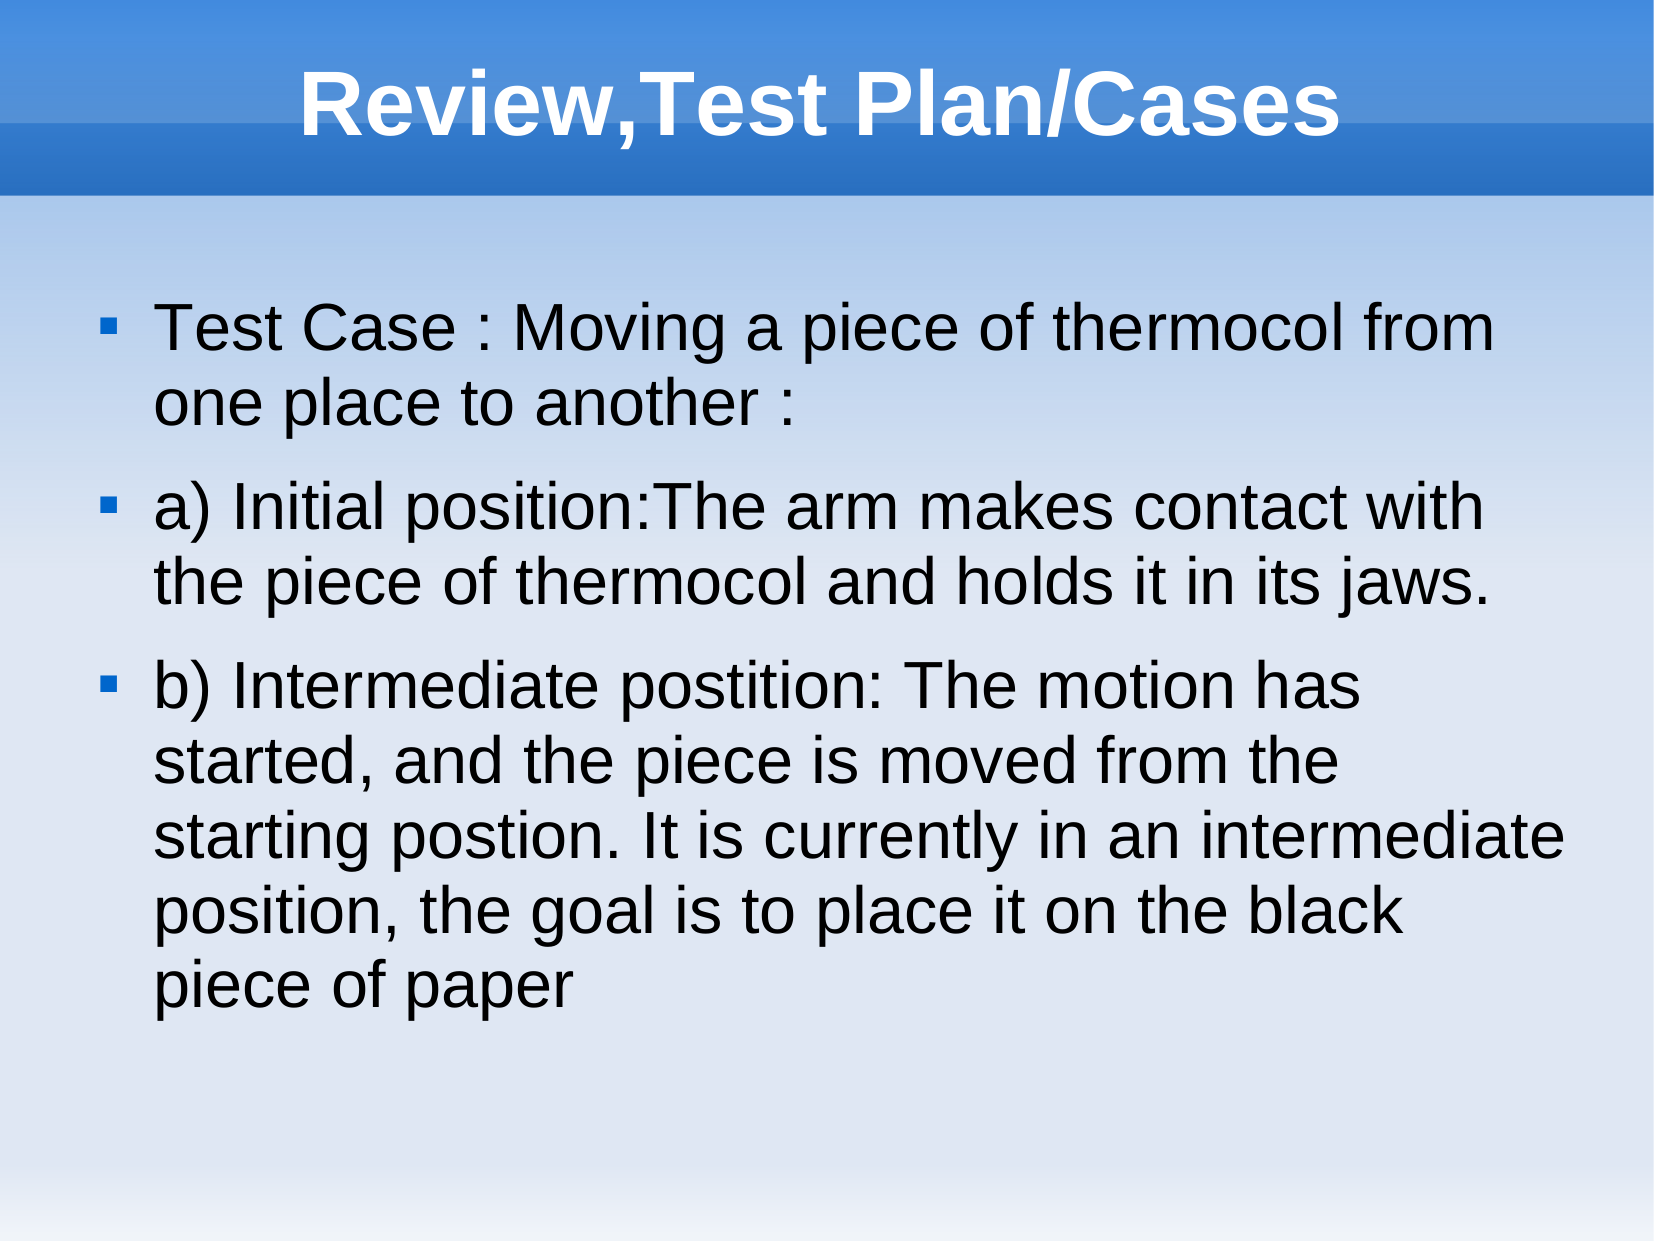

# Review,Test Plan/Cases
Test Case : Moving a piece of thermocol from one place to another :
a) Initial position:The arm makes contact with the piece of thermocol and holds it in its jaws.
b) Intermediate postition: The motion has started, and the piece is moved from the starting postion. It is currently in an intermediate position, the goal is to place it on the black piece of paper